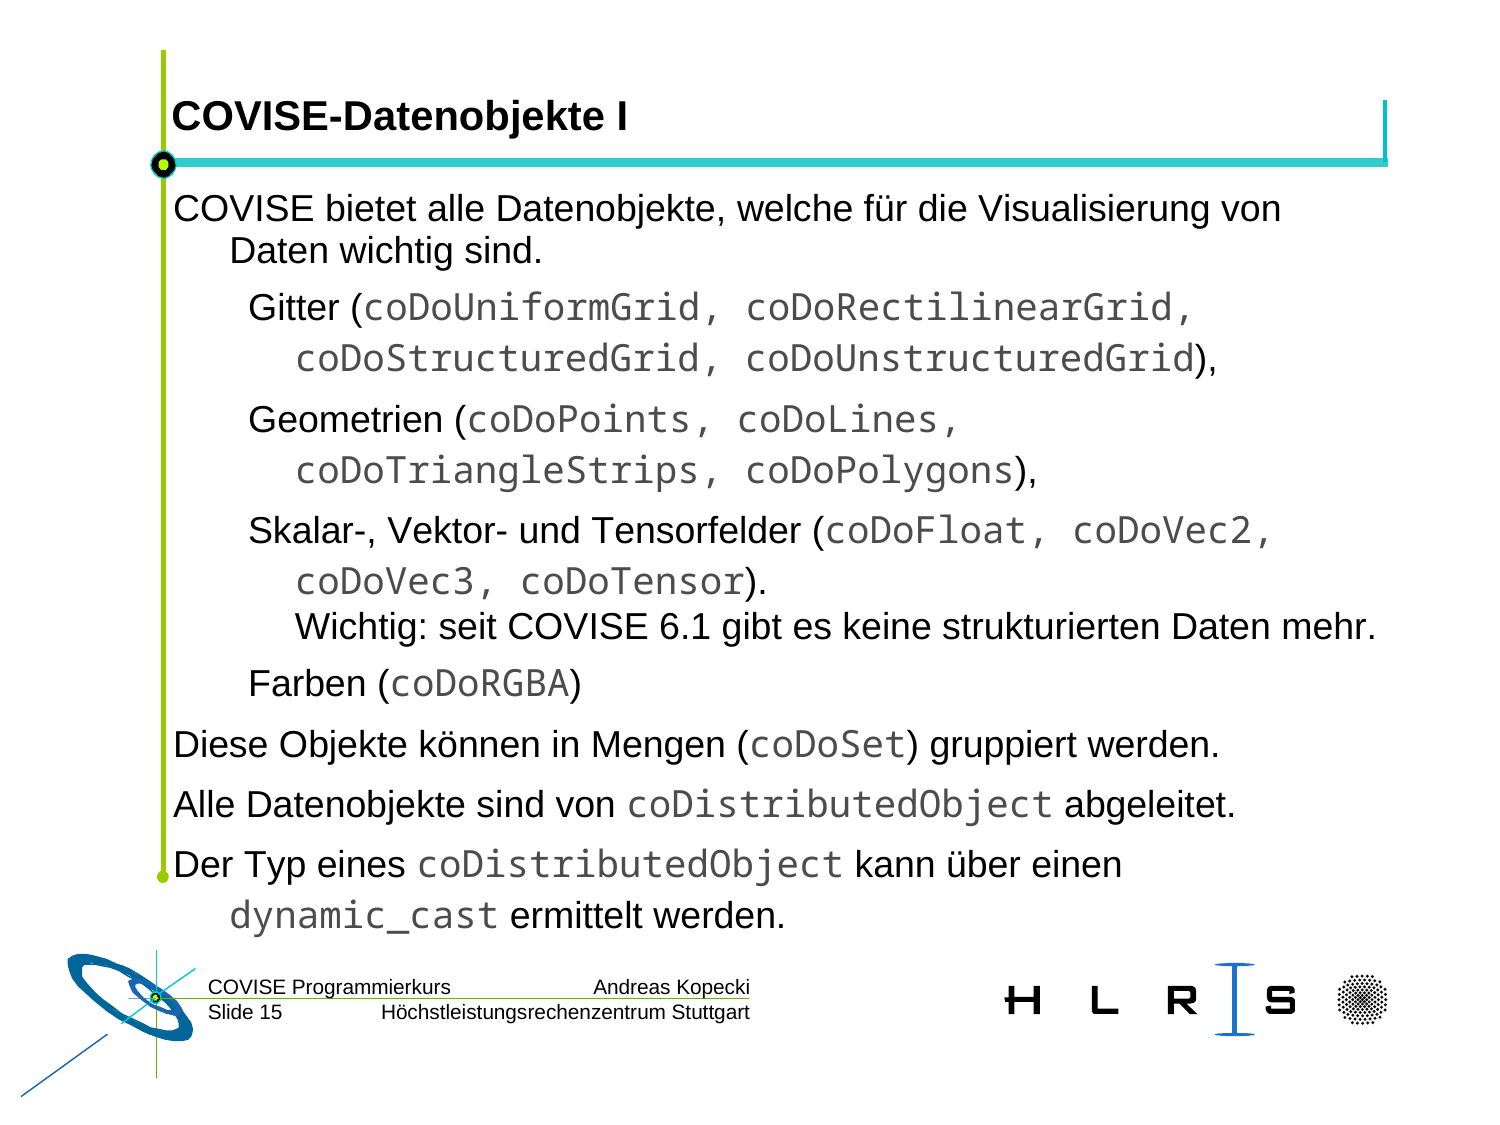

# COVISE-Datenobjekte I
COVISE bietet alle Datenobjekte, welche für die Visualisierung von Daten wichtig sind.
Gitter (coDoUniformGrid, coDoRectilinearGrid, coDoStructuredGrid, coDoUnstructuredGrid),
Geometrien (coDoPoints, coDoLines, coDoTriangleStrips, coDoPolygons),
Skalar-, Vektor- und Tensorfelder (coDoFloat, coDoVec2, coDoVec3, coDoTensor).
Wichtig: seit COVISE 6.1 gibt es keine strukturierten Daten mehr.
Farben (coDoRGBA)
Diese Objekte können in Mengen (coDoSet) gruppiert werden.
Alle Datenobjekte sind von coDistributedObject abgeleitet.
Der Typ eines coDistributedObject kann über einen dynamic_cast ermittelt werden.
COVISE Programmierkurs
15